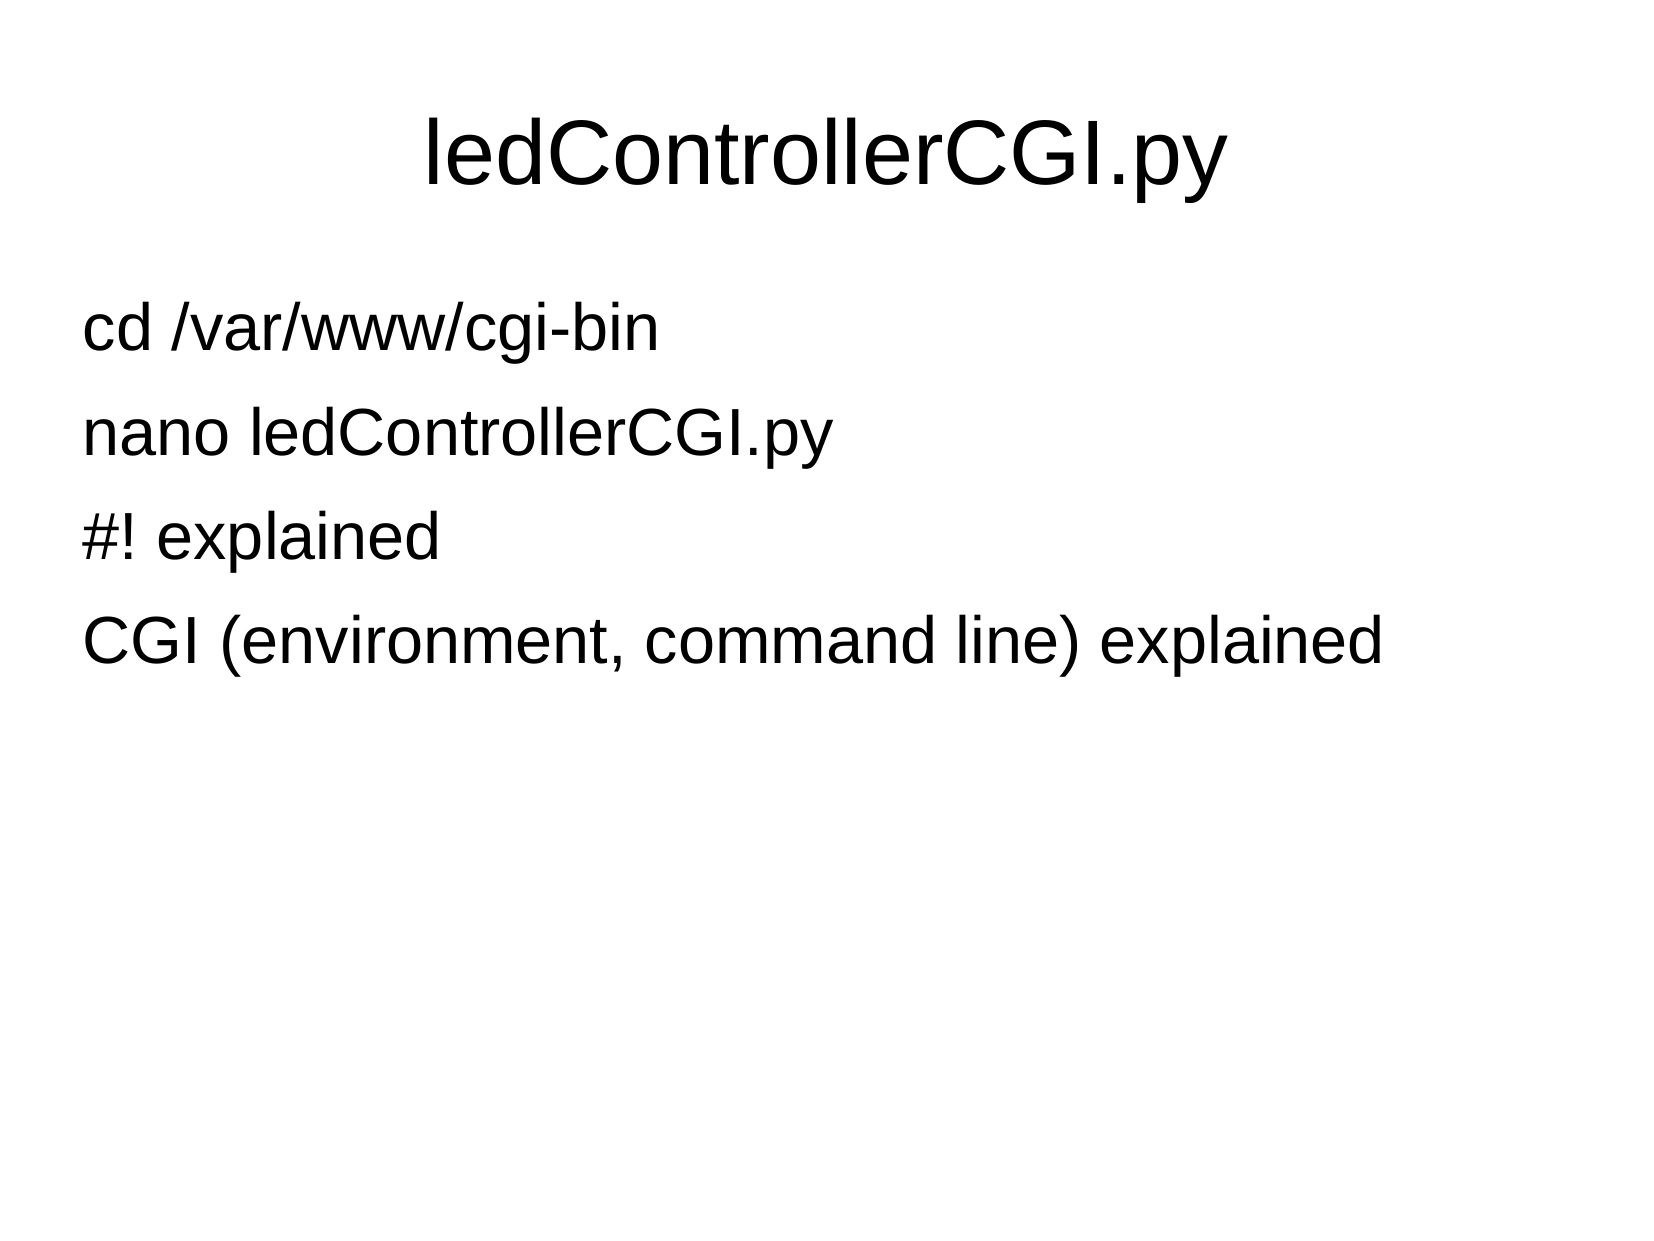

# ledControllerCGI.py
cd /var/www/cgi-bin
nano ledControllerCGI.py
#! explained
CGI (environment, command line) explained